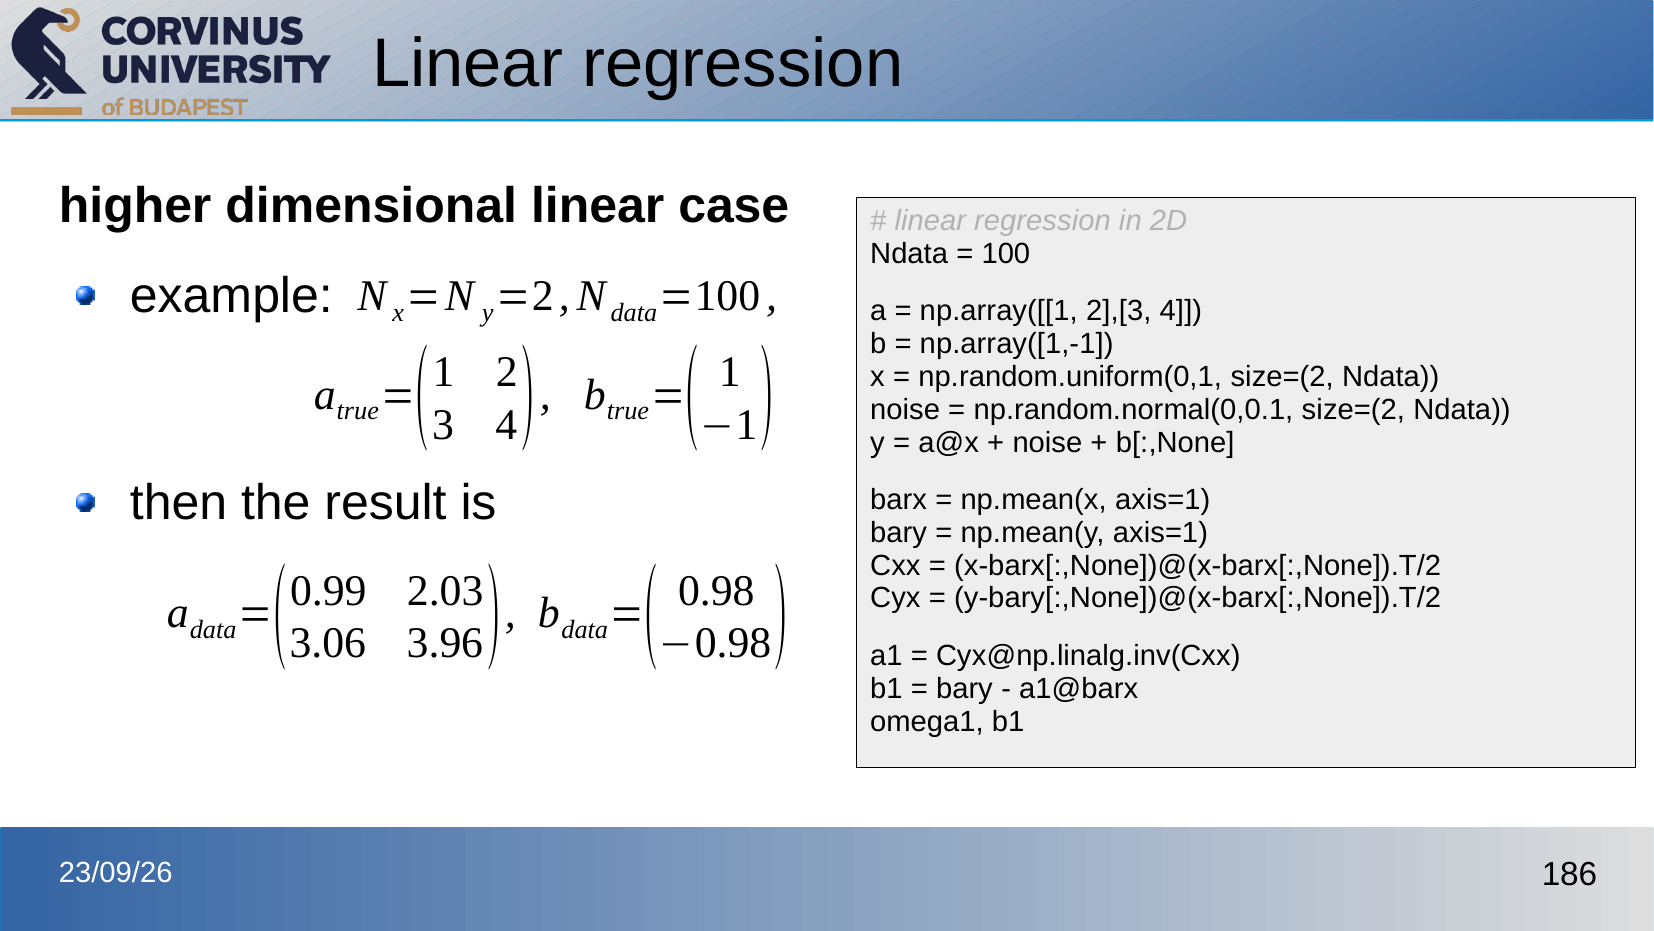

# Linear regression
higher dimensional linear case
example:
then the result is
# linear regression in 2D Ndata = 100
a = np.array([[1, 2],[3, 4]])
b = np.array([1,-1])
x = np.random.uniform(0,1, size=(2, Ndata))
noise = np.random.normal(0,0.1, size=(2, Ndata))
y = a@x + noise + b[:,None]
barx = np.mean(x, axis=1)
bary = np.mean(y, axis=1)
Cxx = (x-barx[:,None])@(x-barx[:,None]).T/2
Cyx = (y-bary[:,None])@(x-barx[:,None]).T/2
a1 = Cyx@np.linalg.inv(Cxx)
b1 = bary - a1@barx
omega1, b1